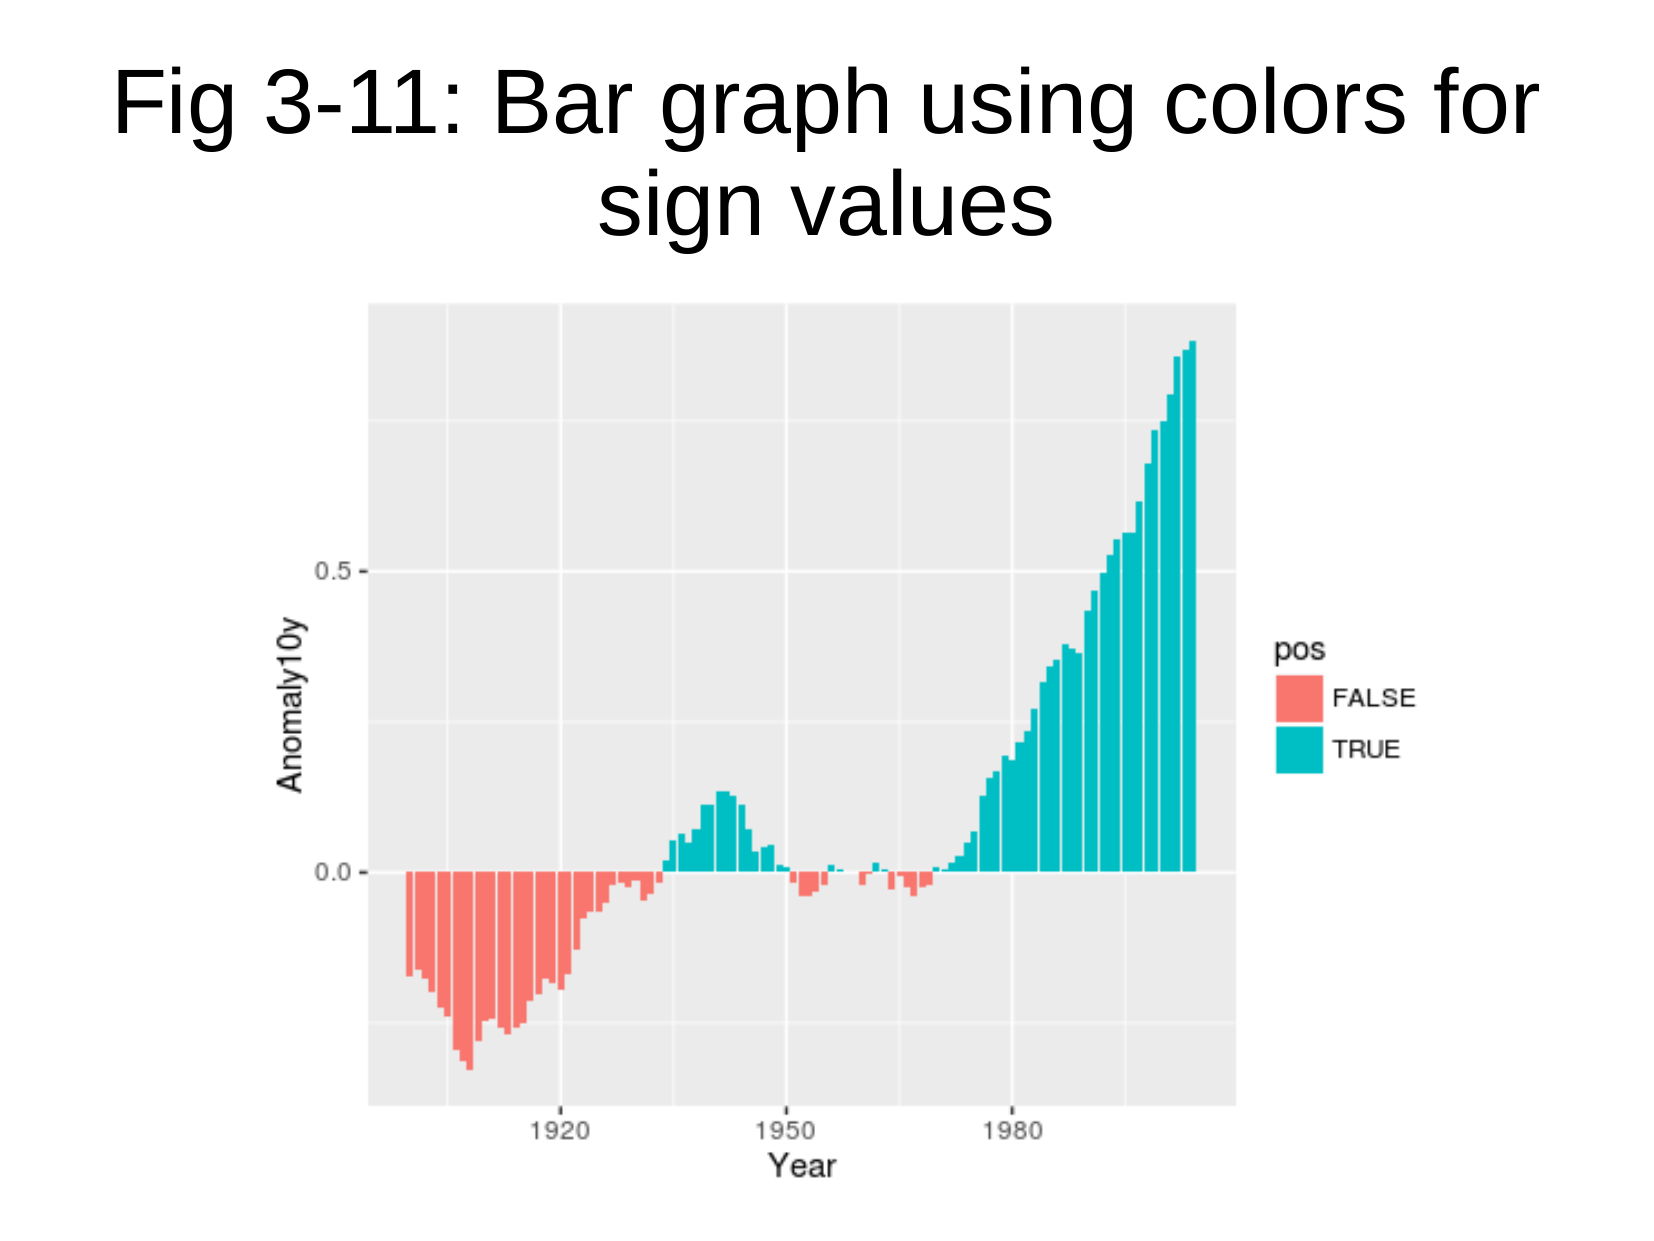

# Fig 3-11: Bar graph using colors for sign values